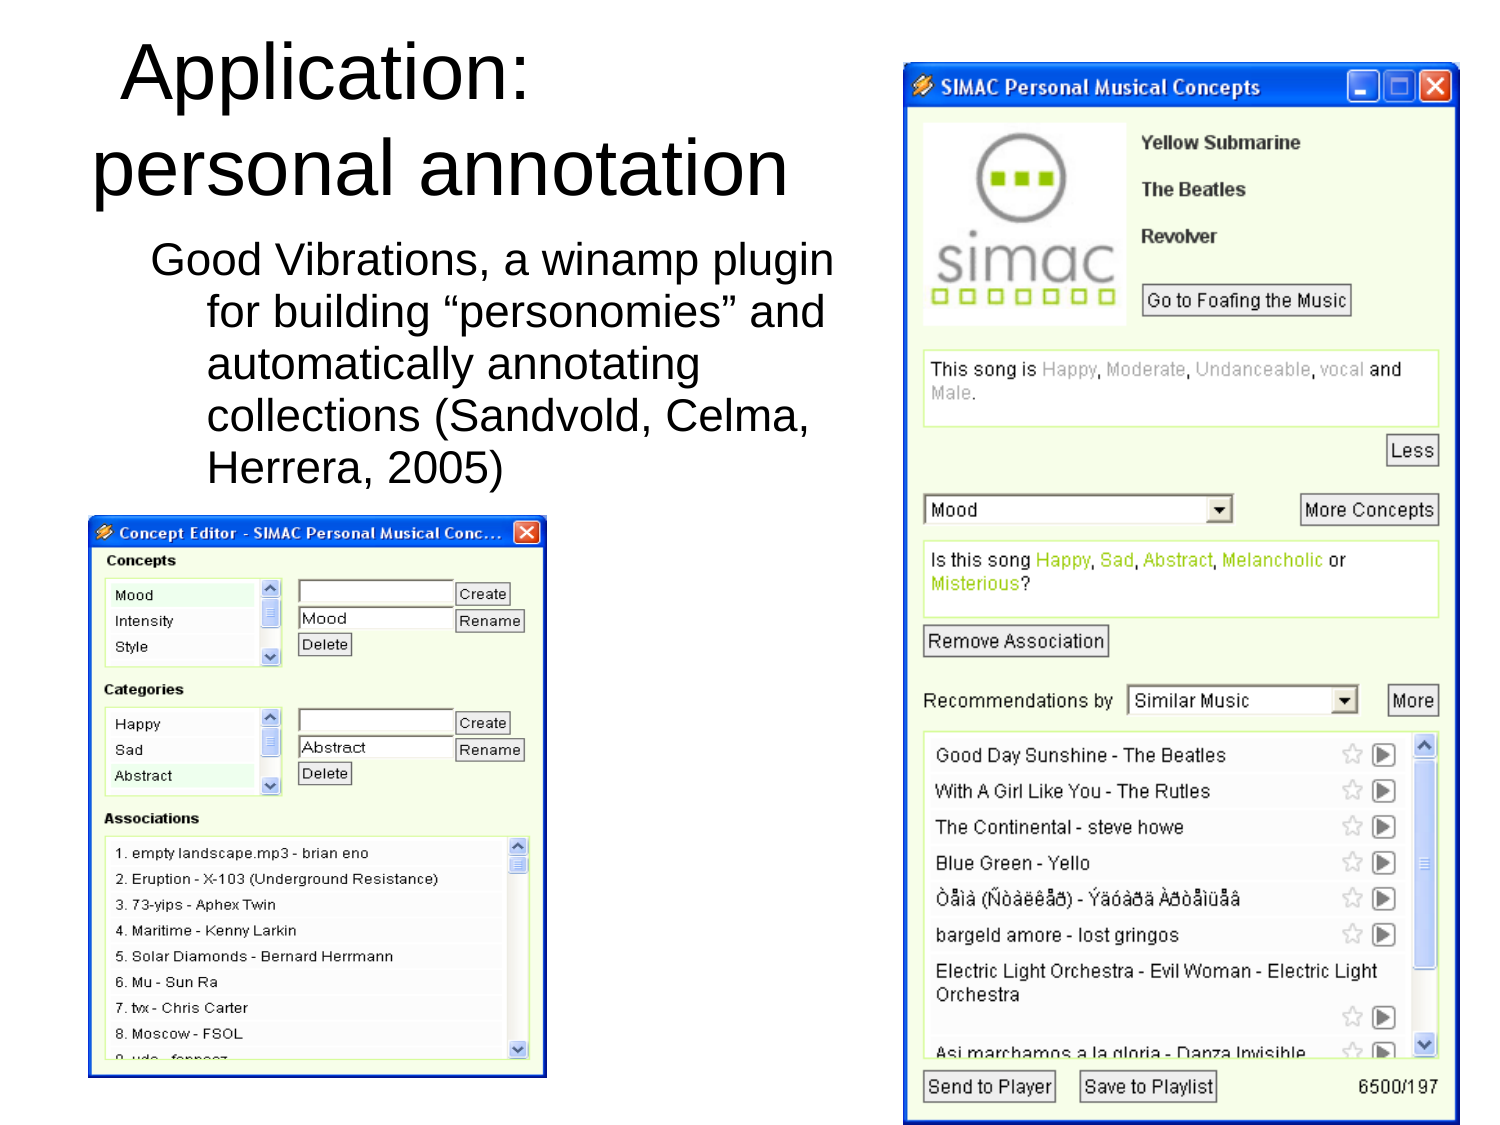

# Application: personal annotation
Good Vibrations, a winamp plugin for building “personomies” and automatically annotating collections (Sandvold, Celma, Herrera, 2005)